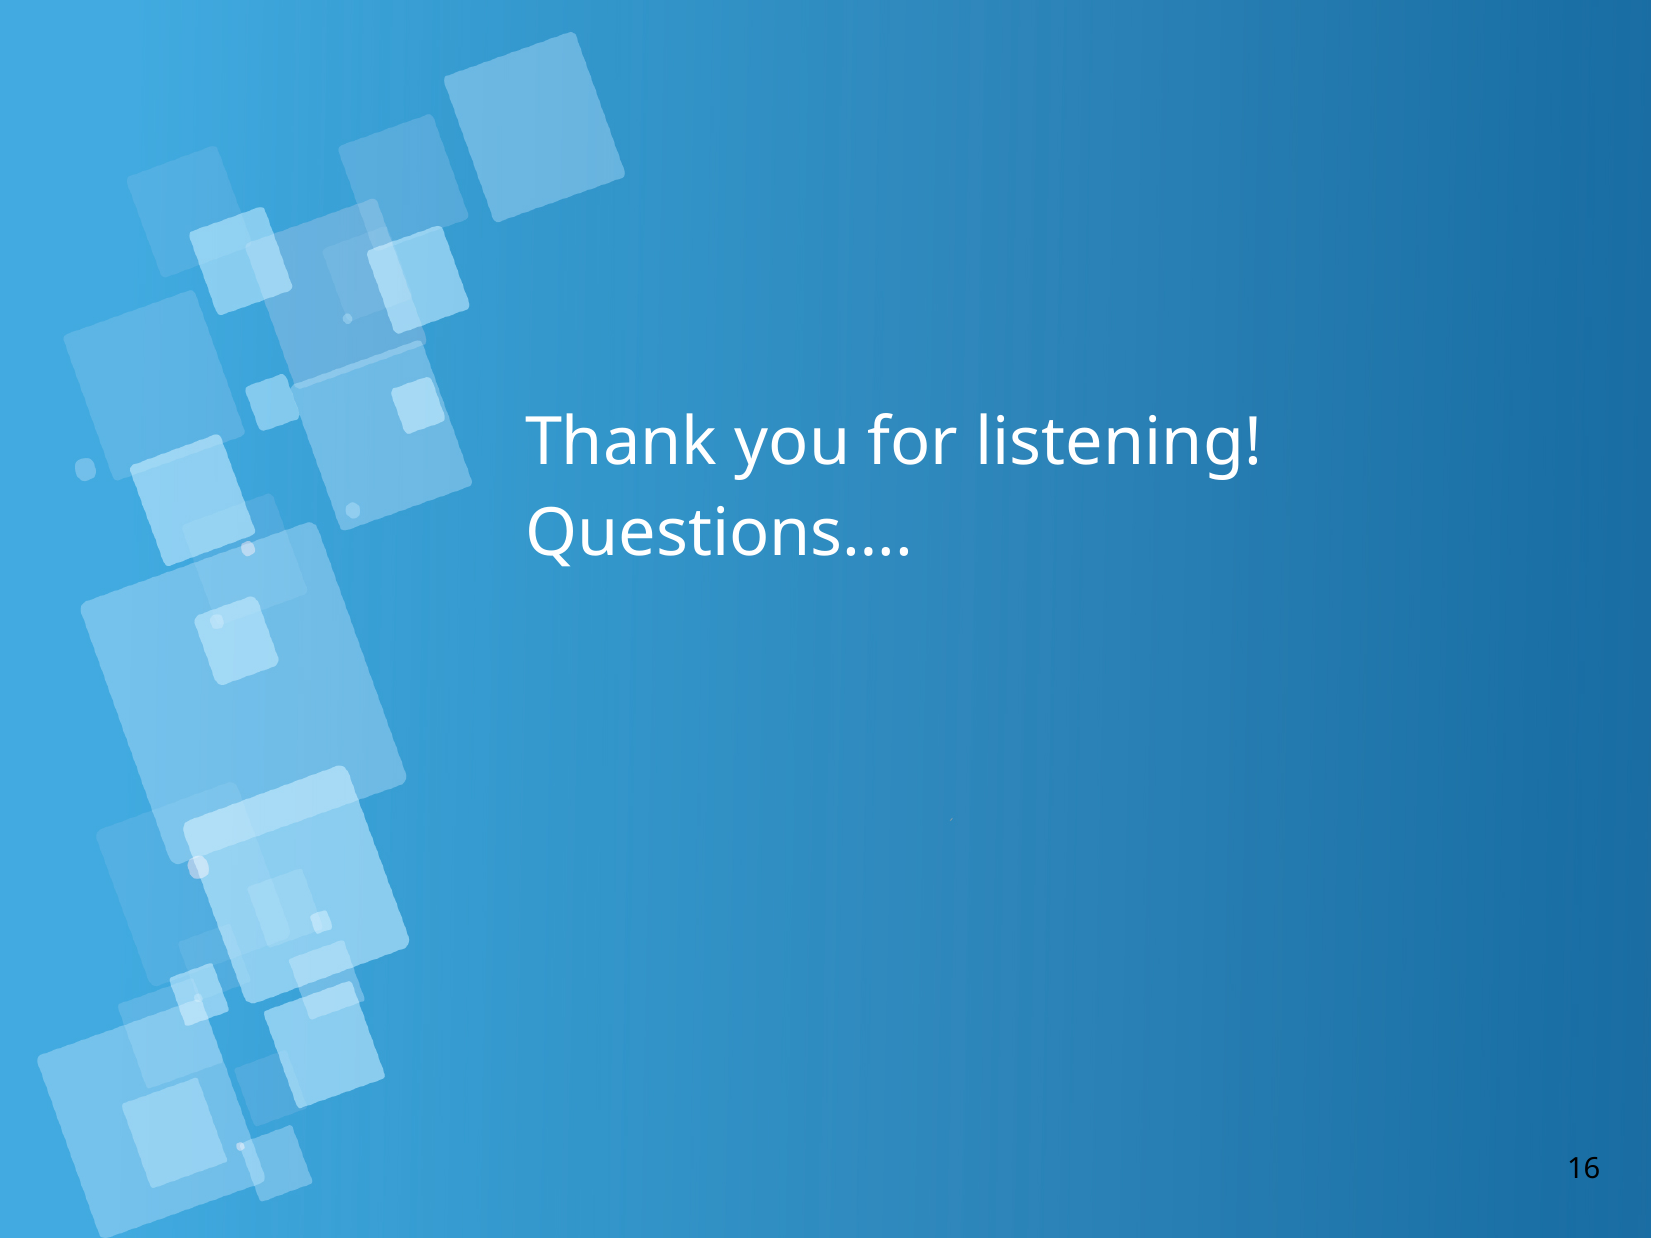

# Thank you for listening! Questions….
16